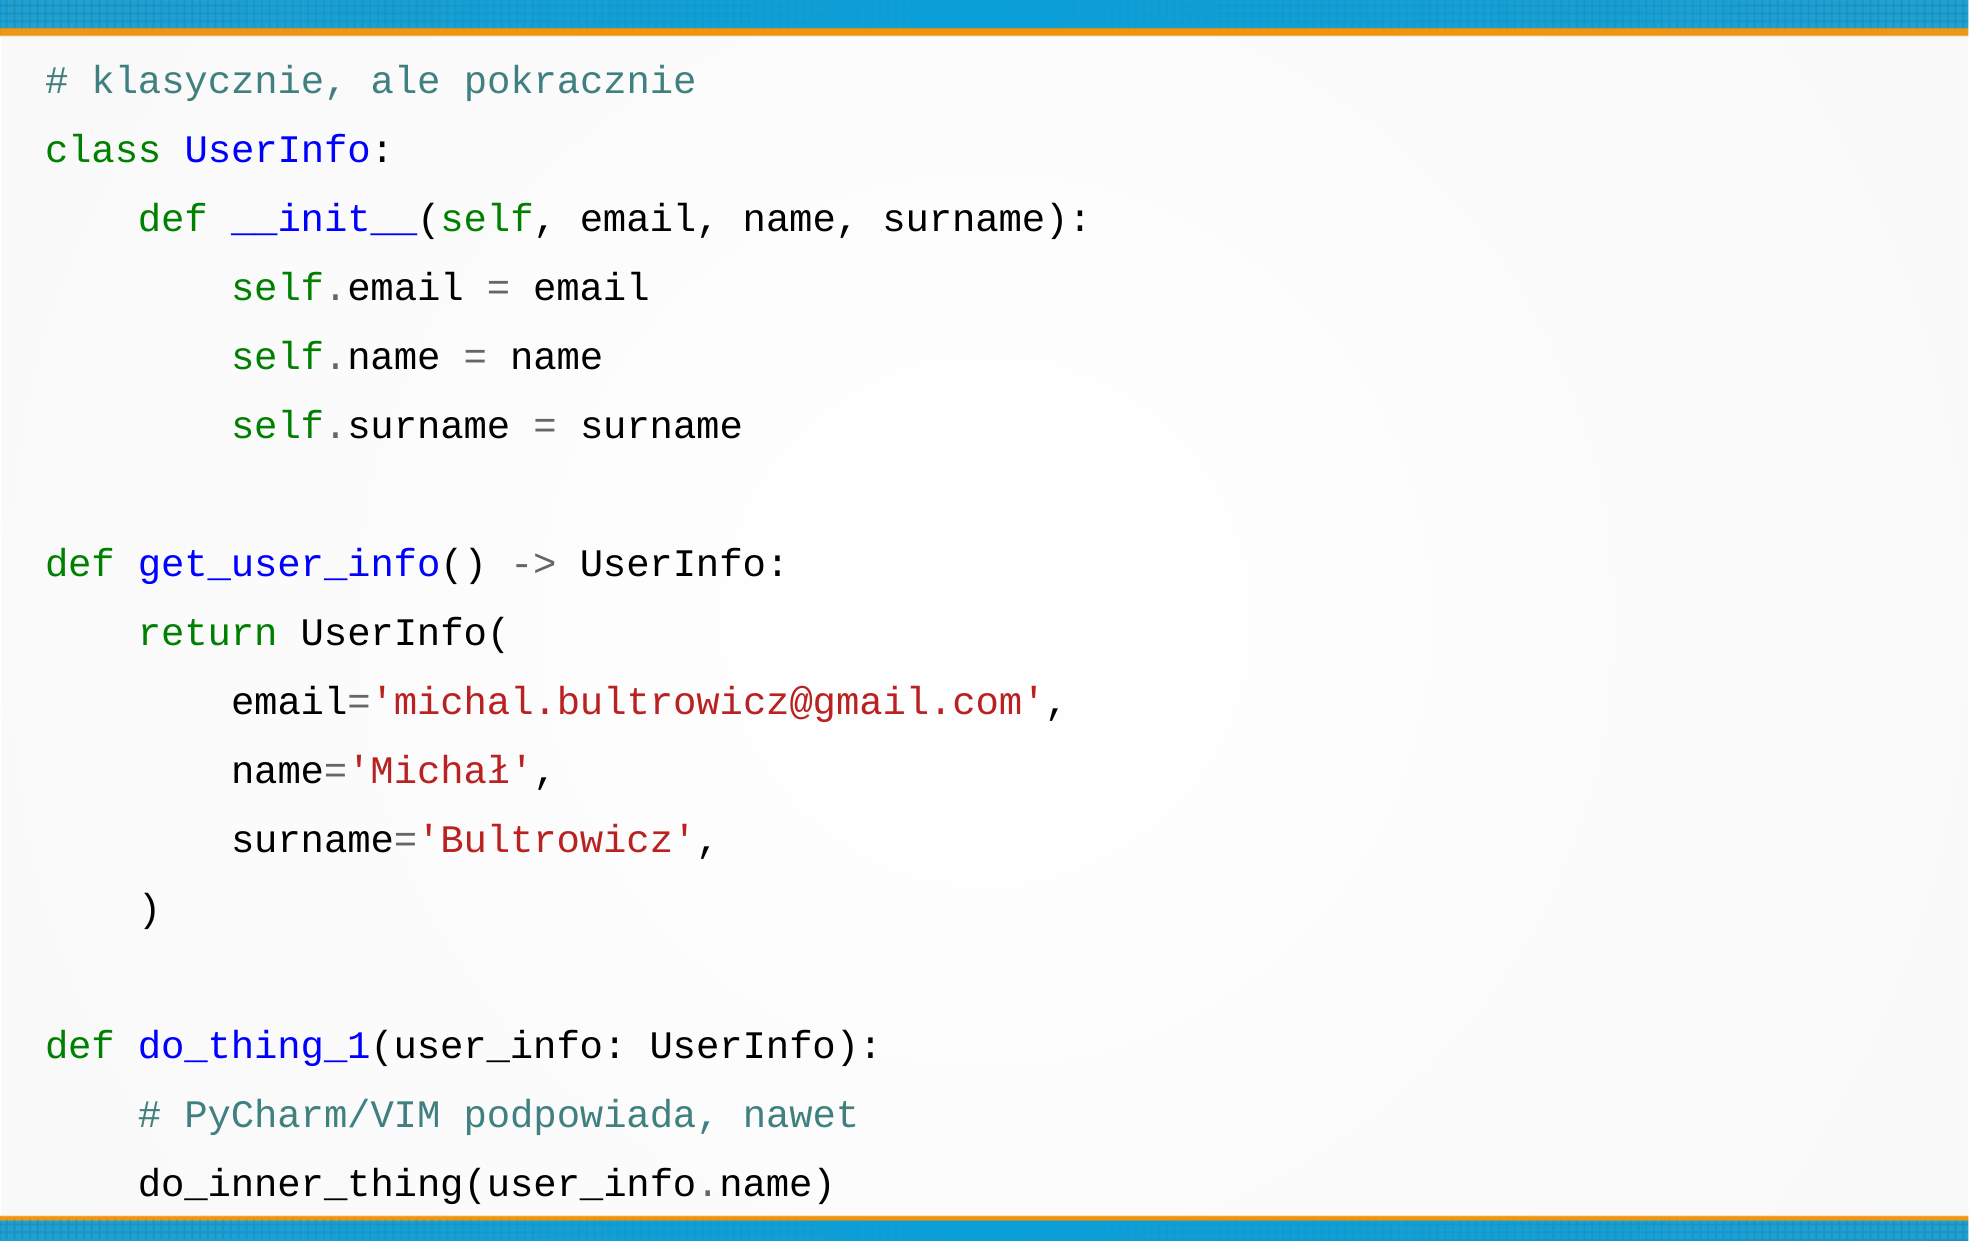

# # klasycznie, ale pokracznie
class UserInfo:
 def __init__(self, email, name, surname):
 self.email = email
 self.name = name
 self.surname = surname
def get_user_info() -> UserInfo:
 return UserInfo(
 email='michal.bultrowicz@gmail.com',
 name='Michał',
 surname='Bultrowicz',
 )
def do_thing_1(user_info: UserInfo):
 # PyCharm/VIM podpowiada, nawet
 do_inner_thing(user_info.name)